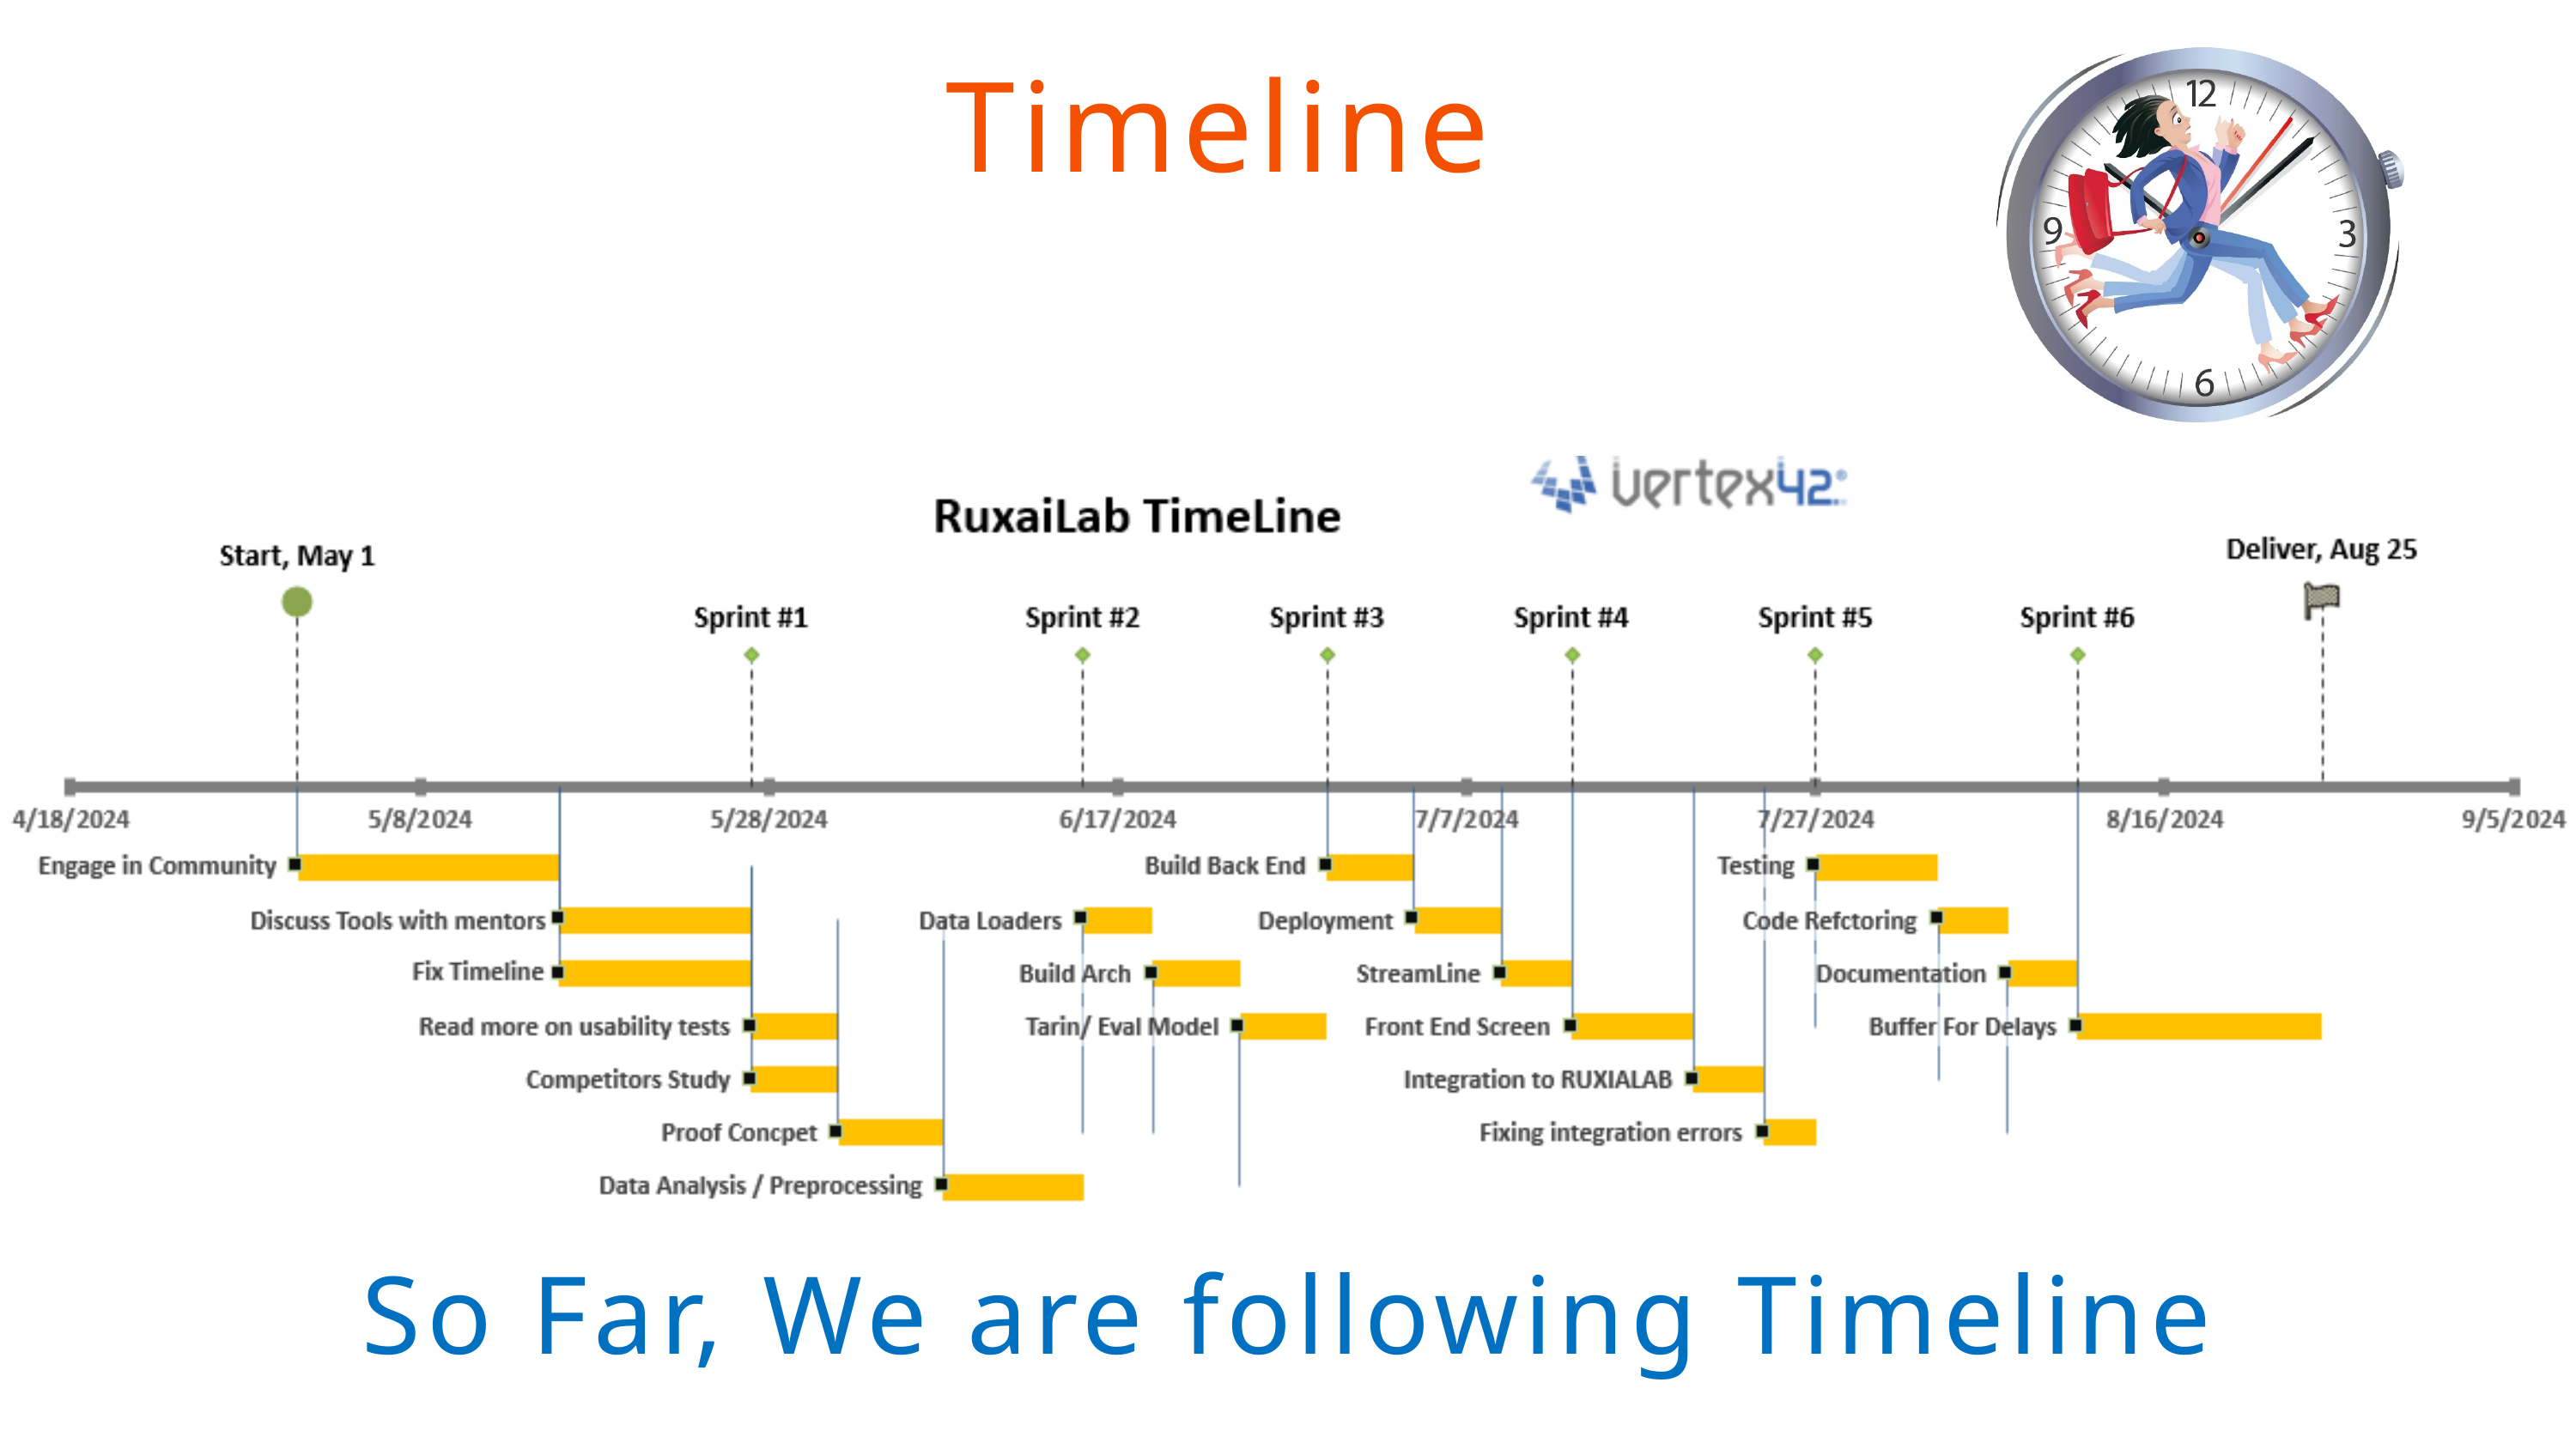

Timeline
So Far, We are following Timeline